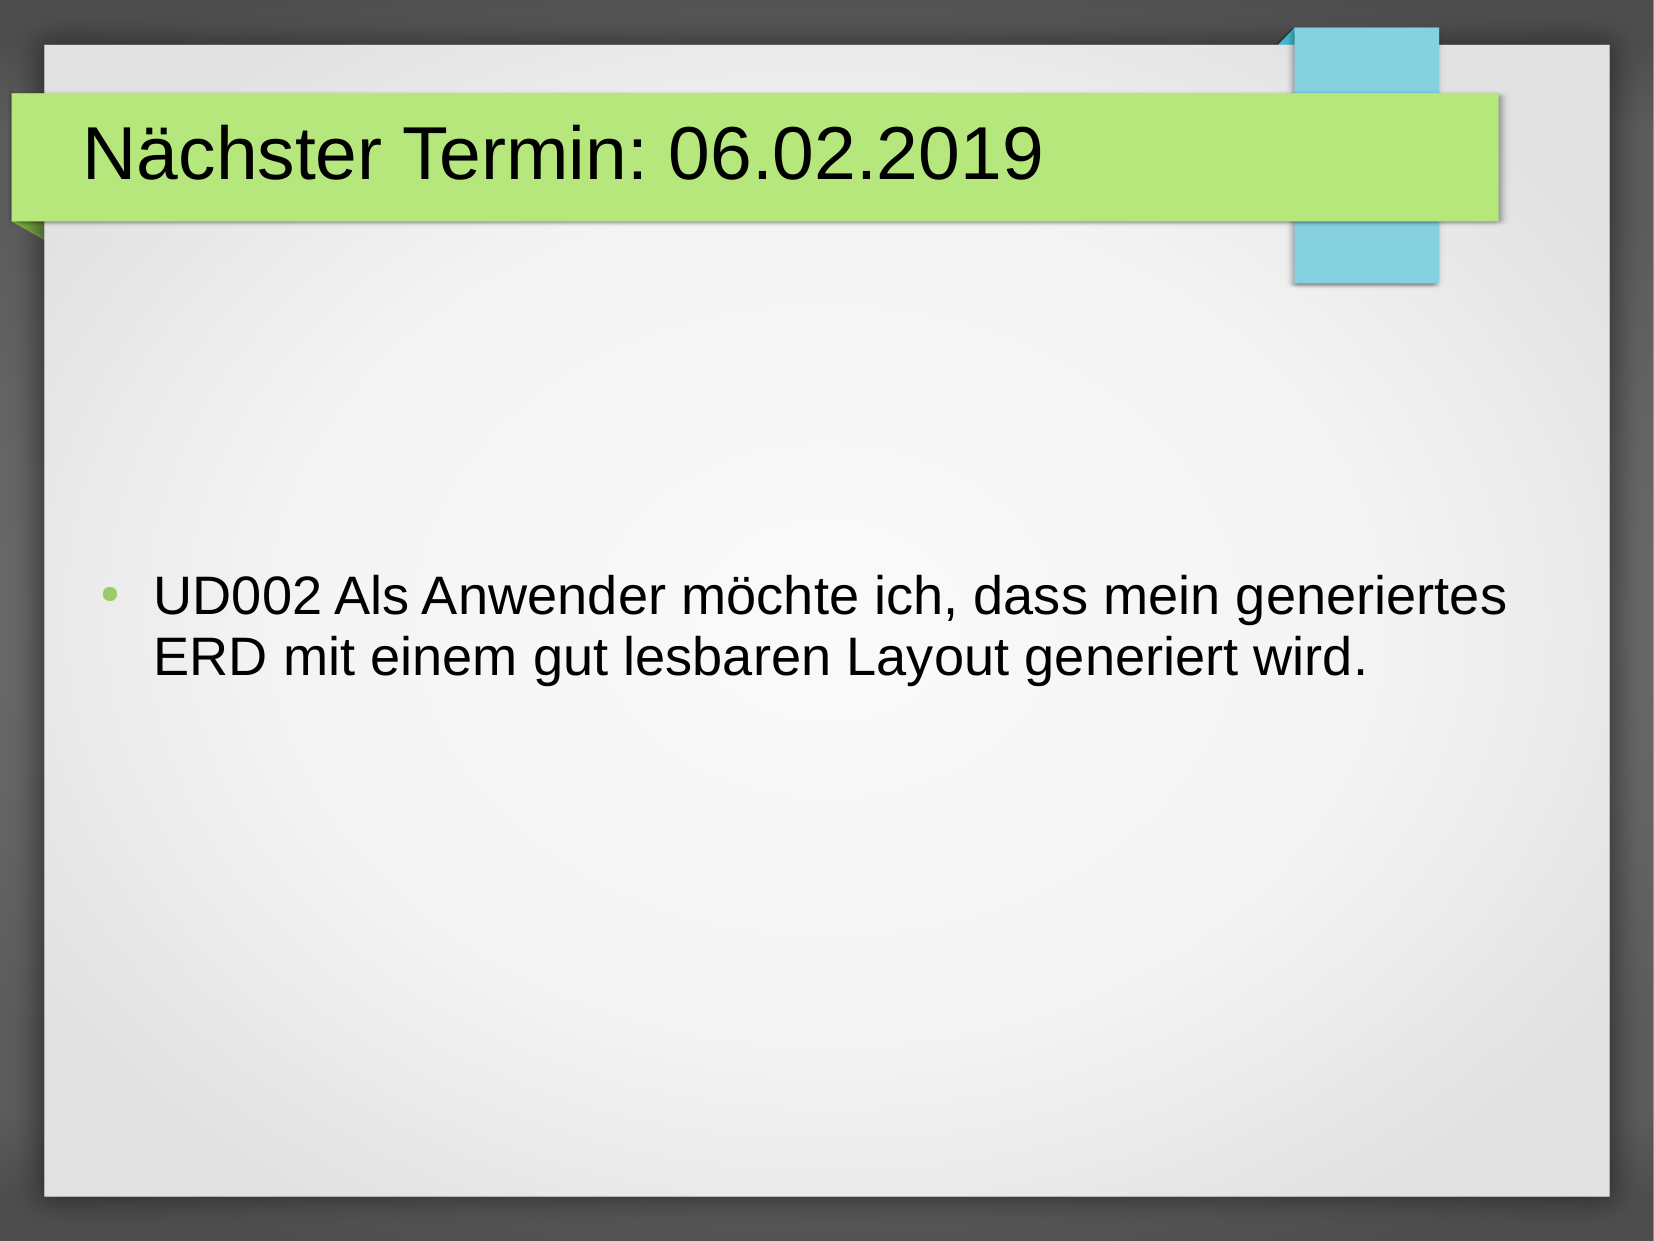

# Nächster Termin: 06.02.2019
UD002 Als Anwender möchte ich, dass mein generiertes ERD mit einem gut lesbaren Layout generiert wird.